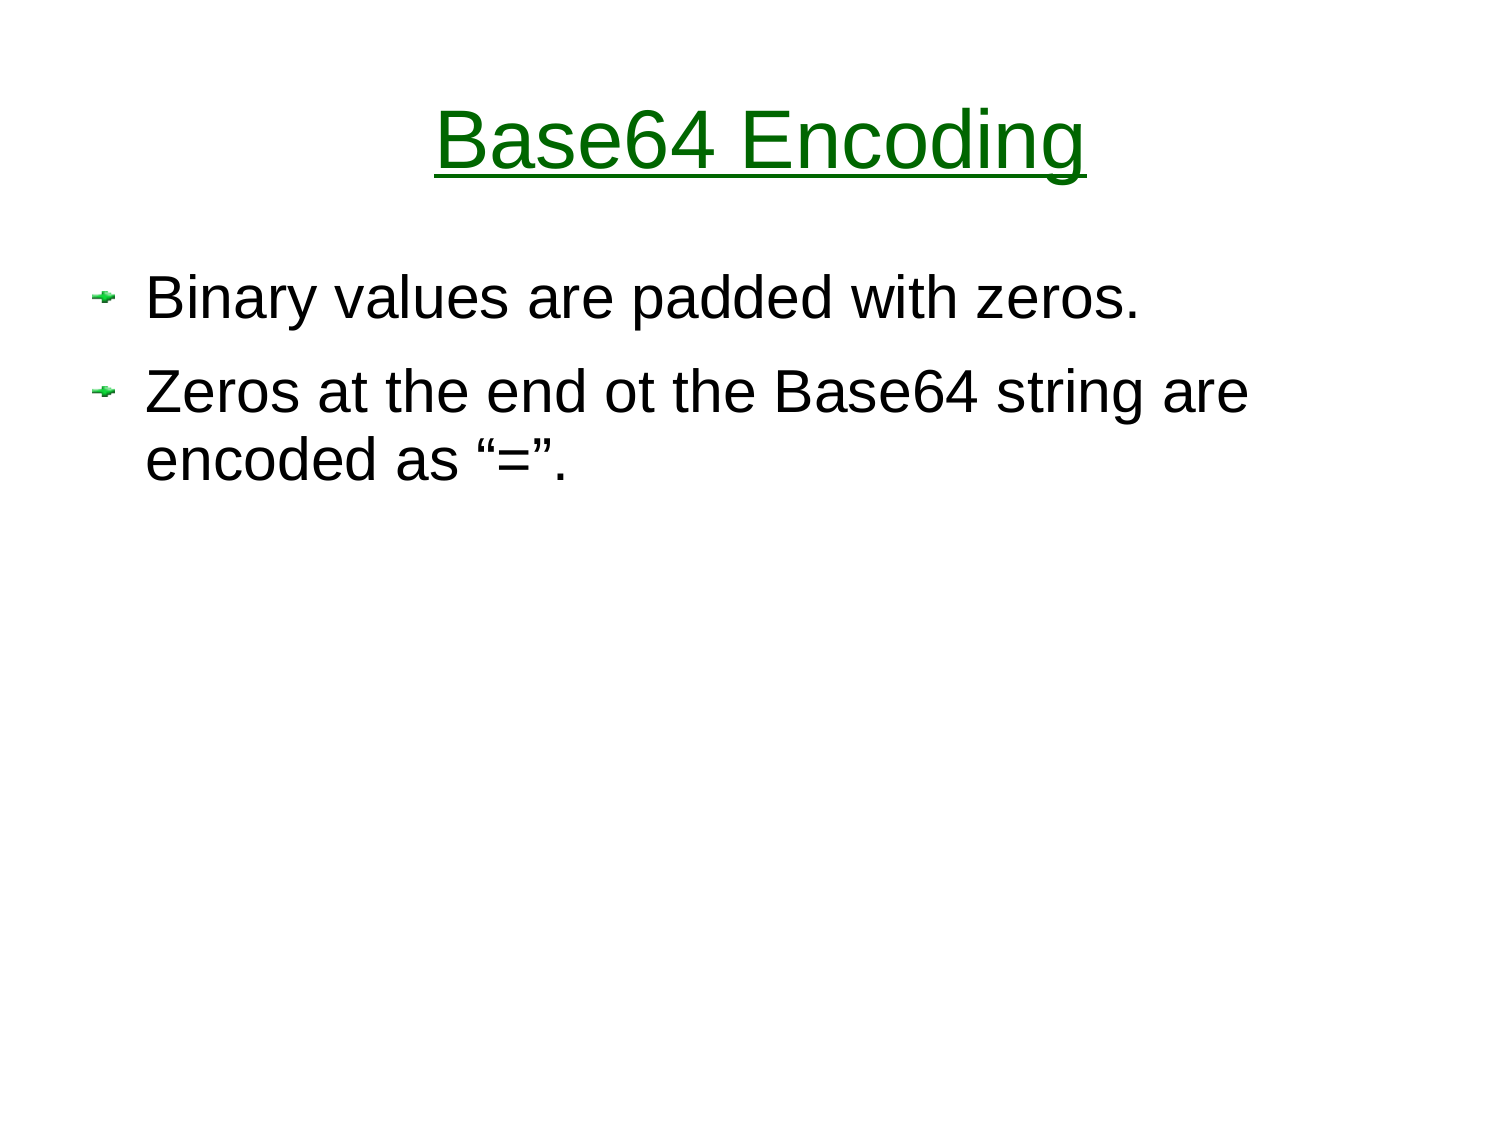

# Base64 Encoding
Binary values are padded with zeros.
Zeros at the end ot the Base64 string are encoded as “=”.